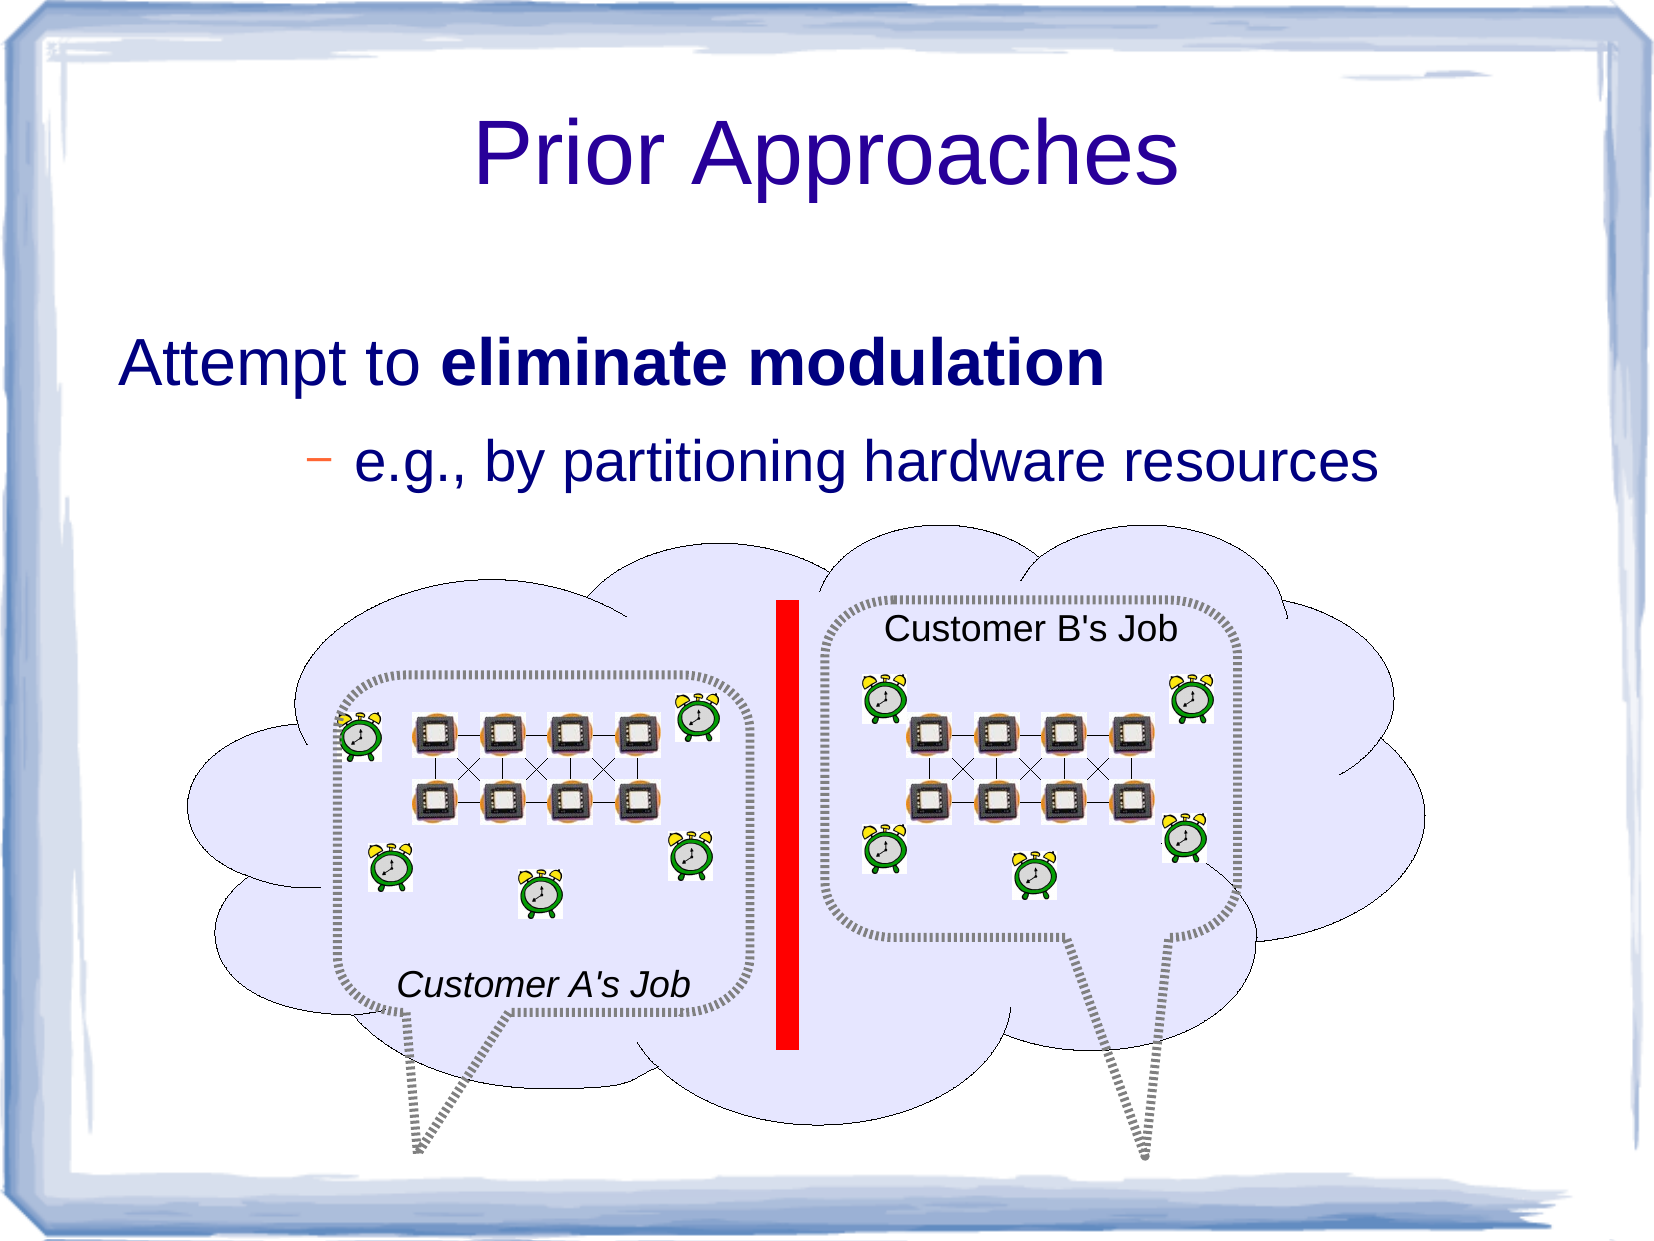

# Prior Approaches
Attempt to eliminate modulation
e.g., by partitioning hardware resources
Customer B's Job
Customer A's Job